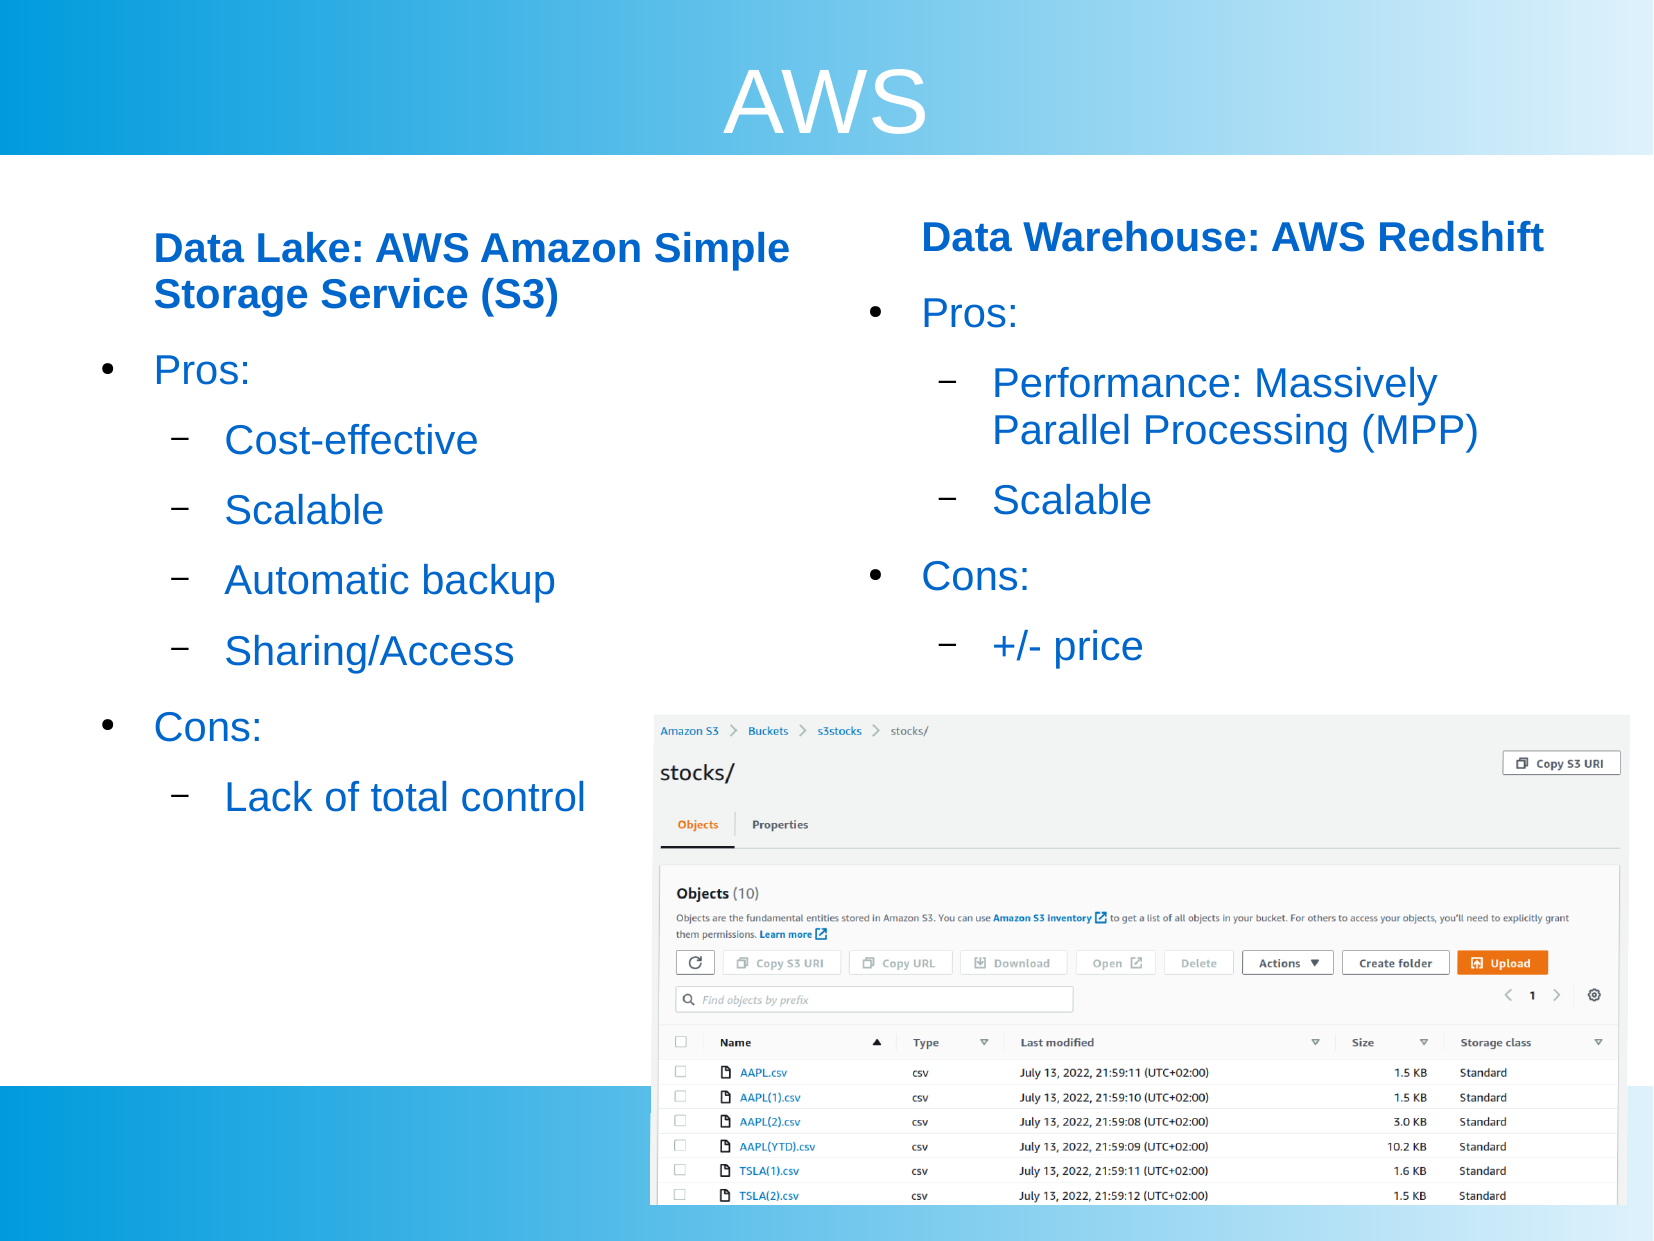

# AWS
Data Warehouse: AWS Redshift
Pros:
Performance: Massively Parallel Processing (MPP)
Scalable
Cons:
+/- price
Data Lake: AWS Amazon Simple Storage Service (S3)
Pros:
Cost-effective
Scalable
Automatic backup
Sharing/Access
Cons:
Lack of total control